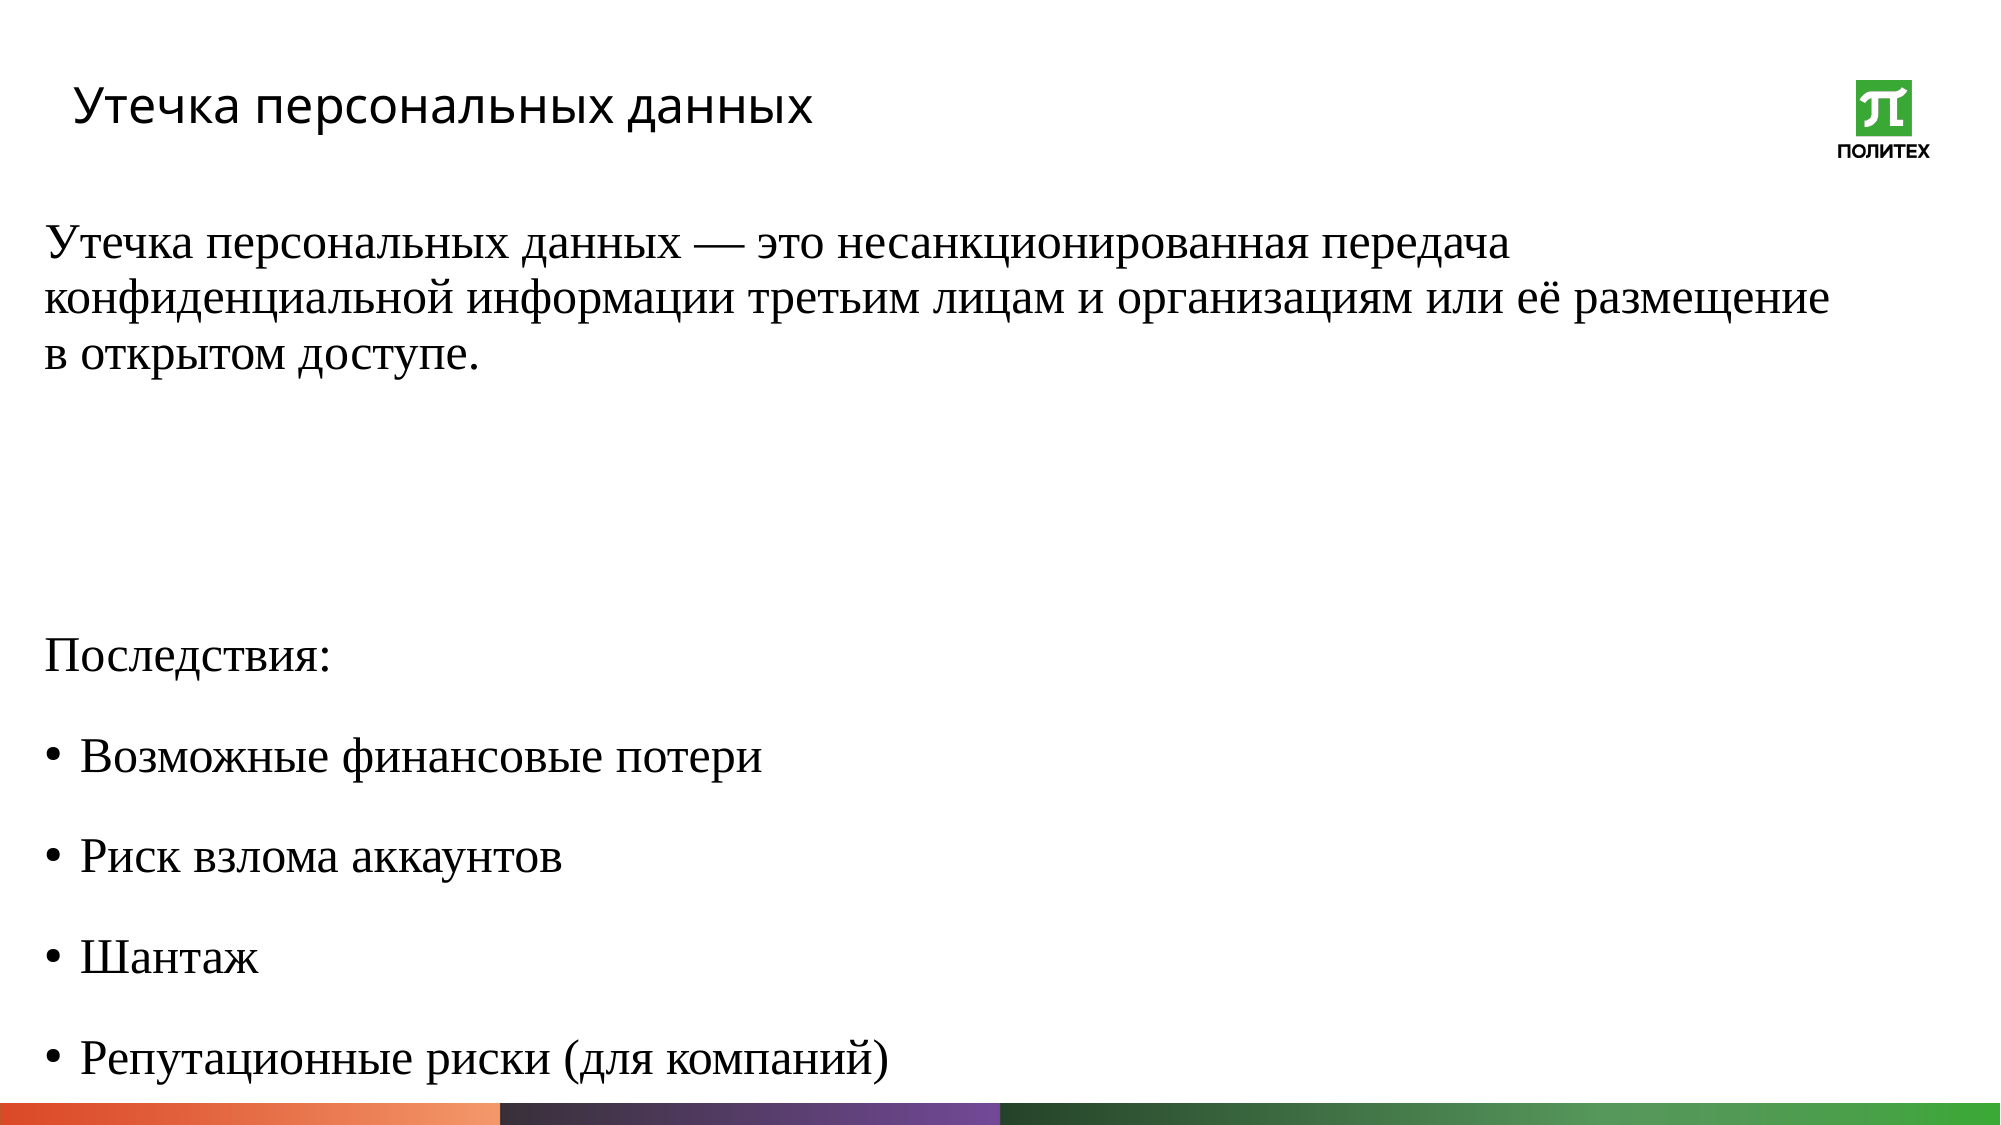

Утечка персональных данных
Утечка персональных данных — это несанкционированная передача конфиденциальной информации третьим лицам и организациям или её размещение в открытом доступе.
Последствия:
Возможные финансовые потери
Риск взлома аккаунтов
Шантаж
Репутационные риски (для компаний)